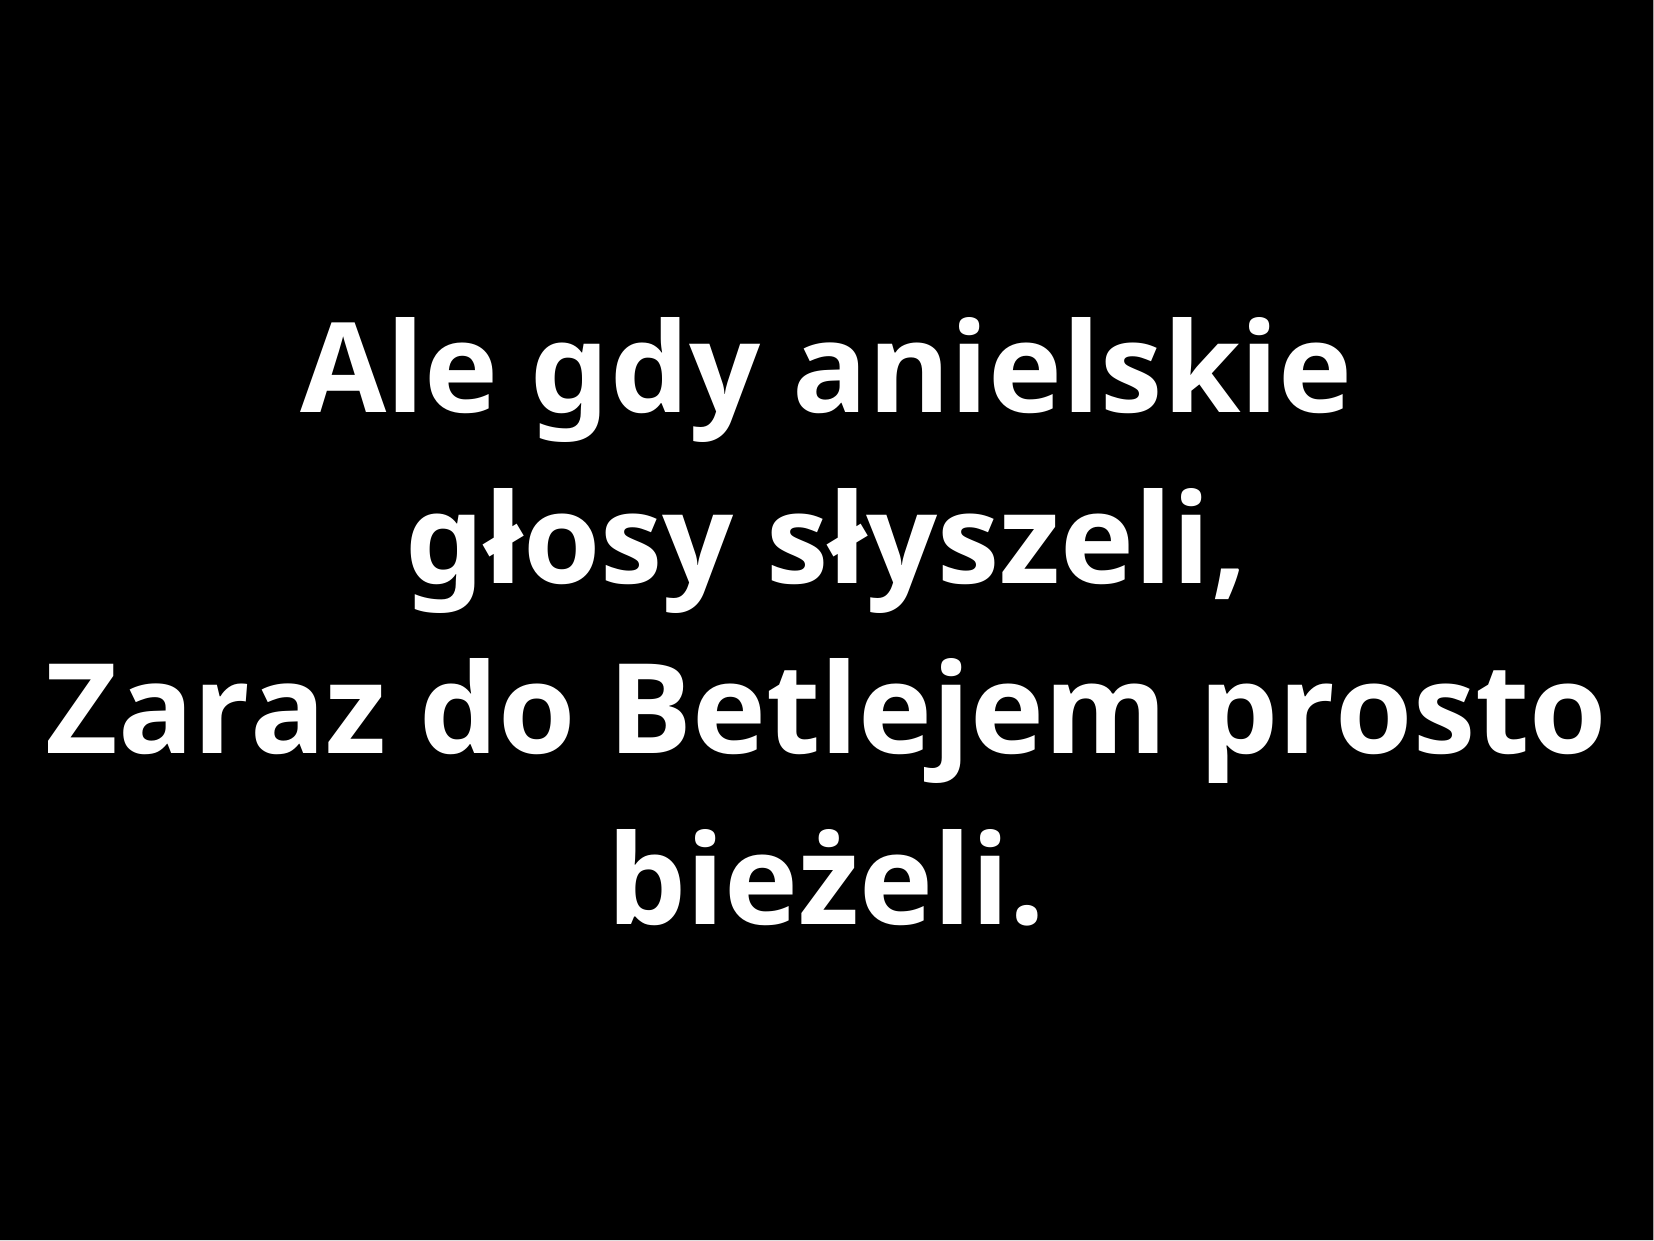

# Ale gdy anielskie głosy słyszeli, Zaraz do Betlejem prosto bieżeli.